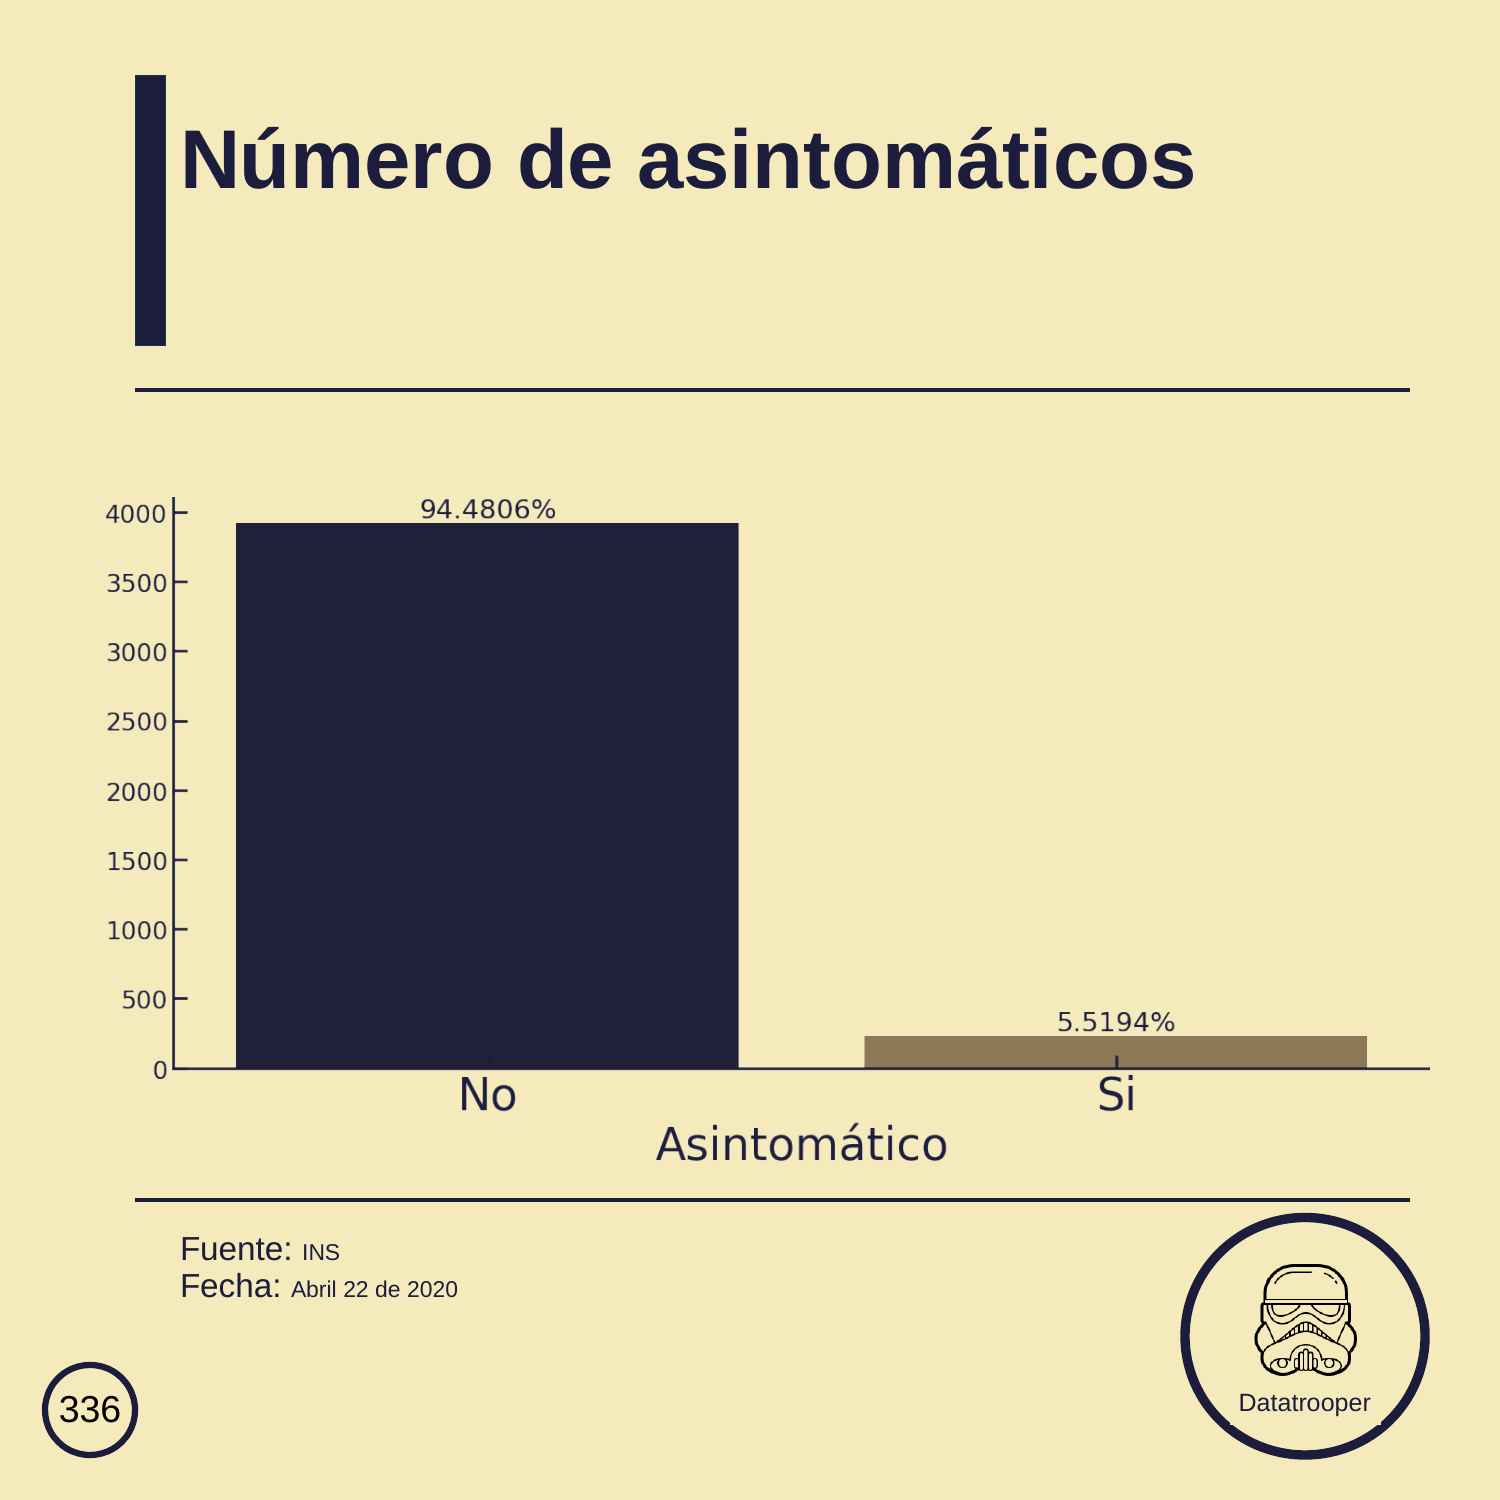

# Número de asintomáticos
Fuente: INS
Fecha: Abril 22 de 2020
336
Datatrooper